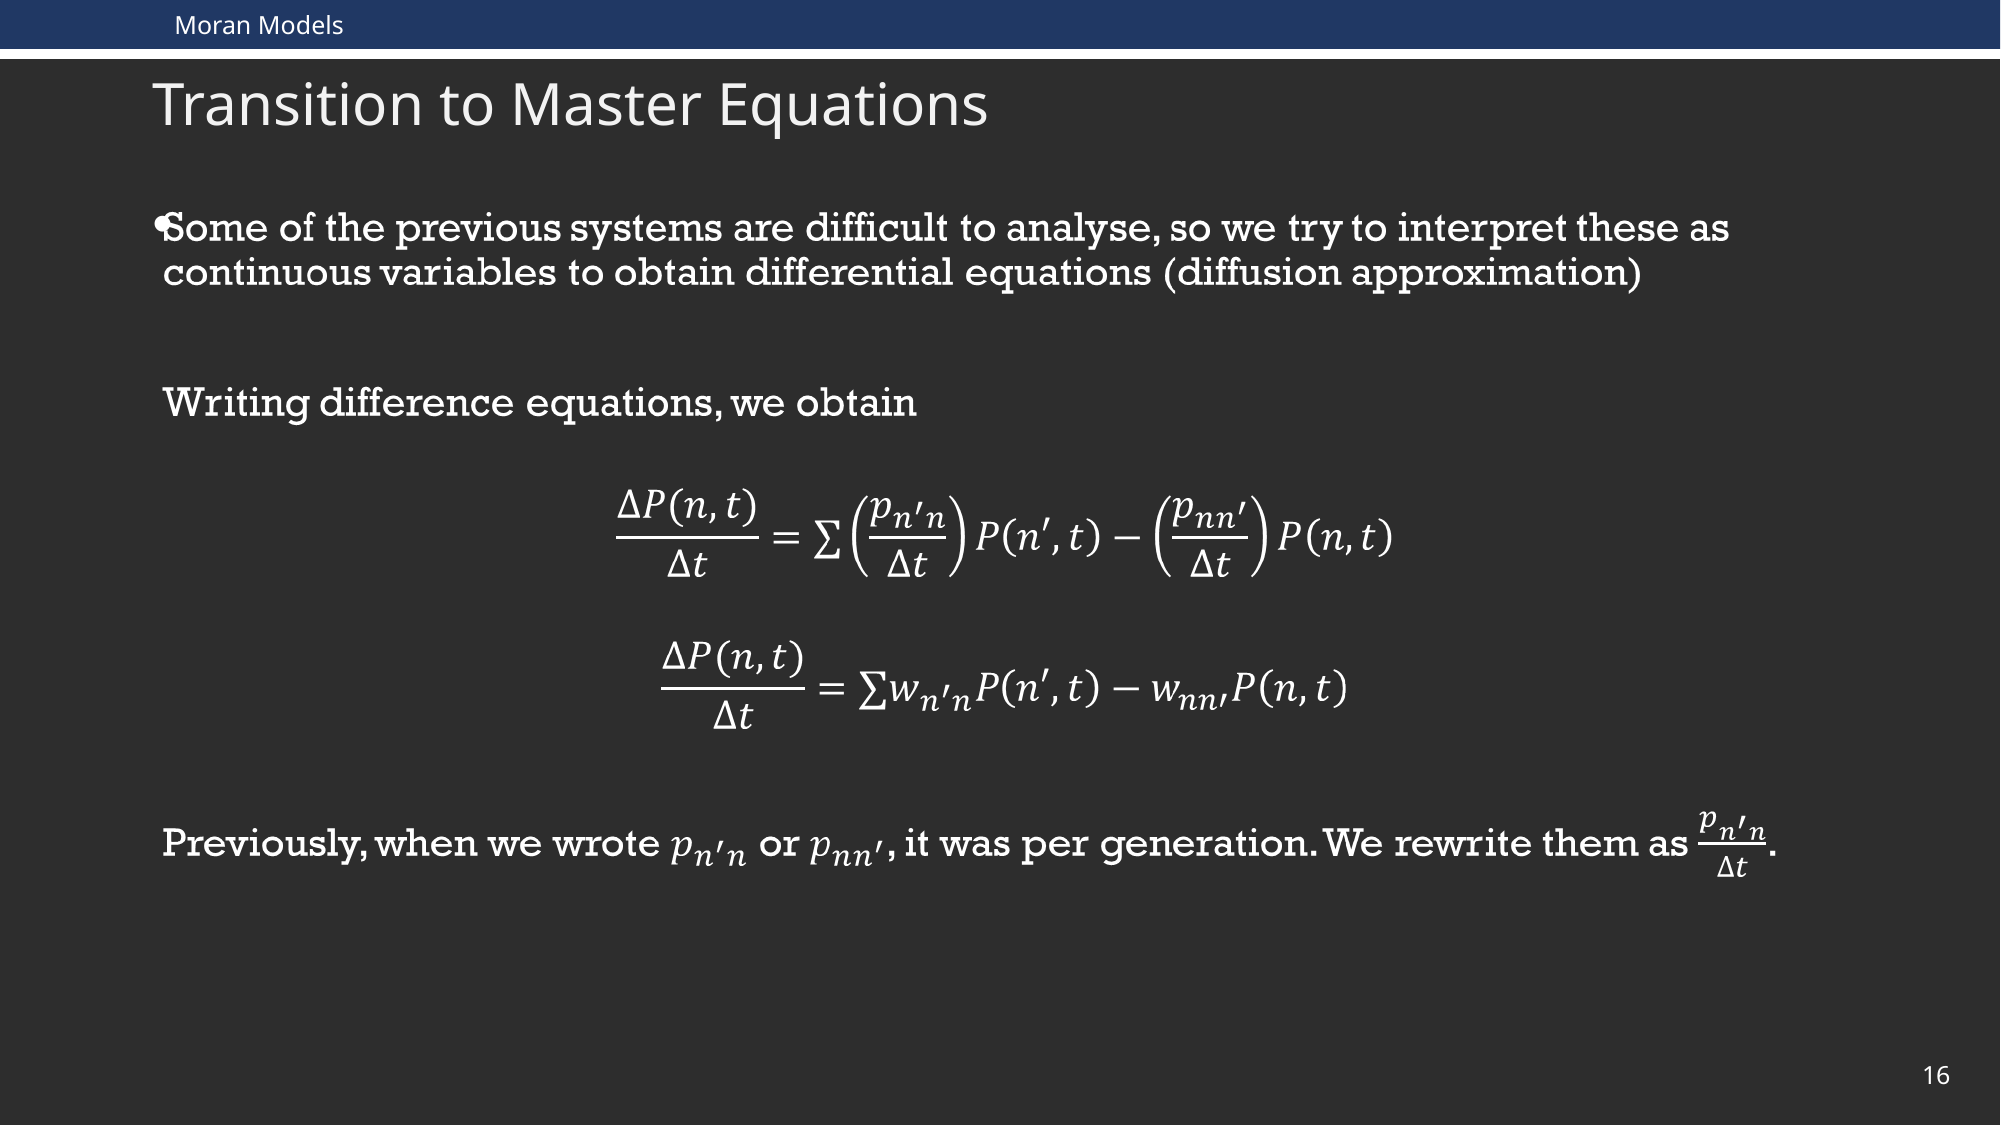

Moran Models
# Transition to Master Equations